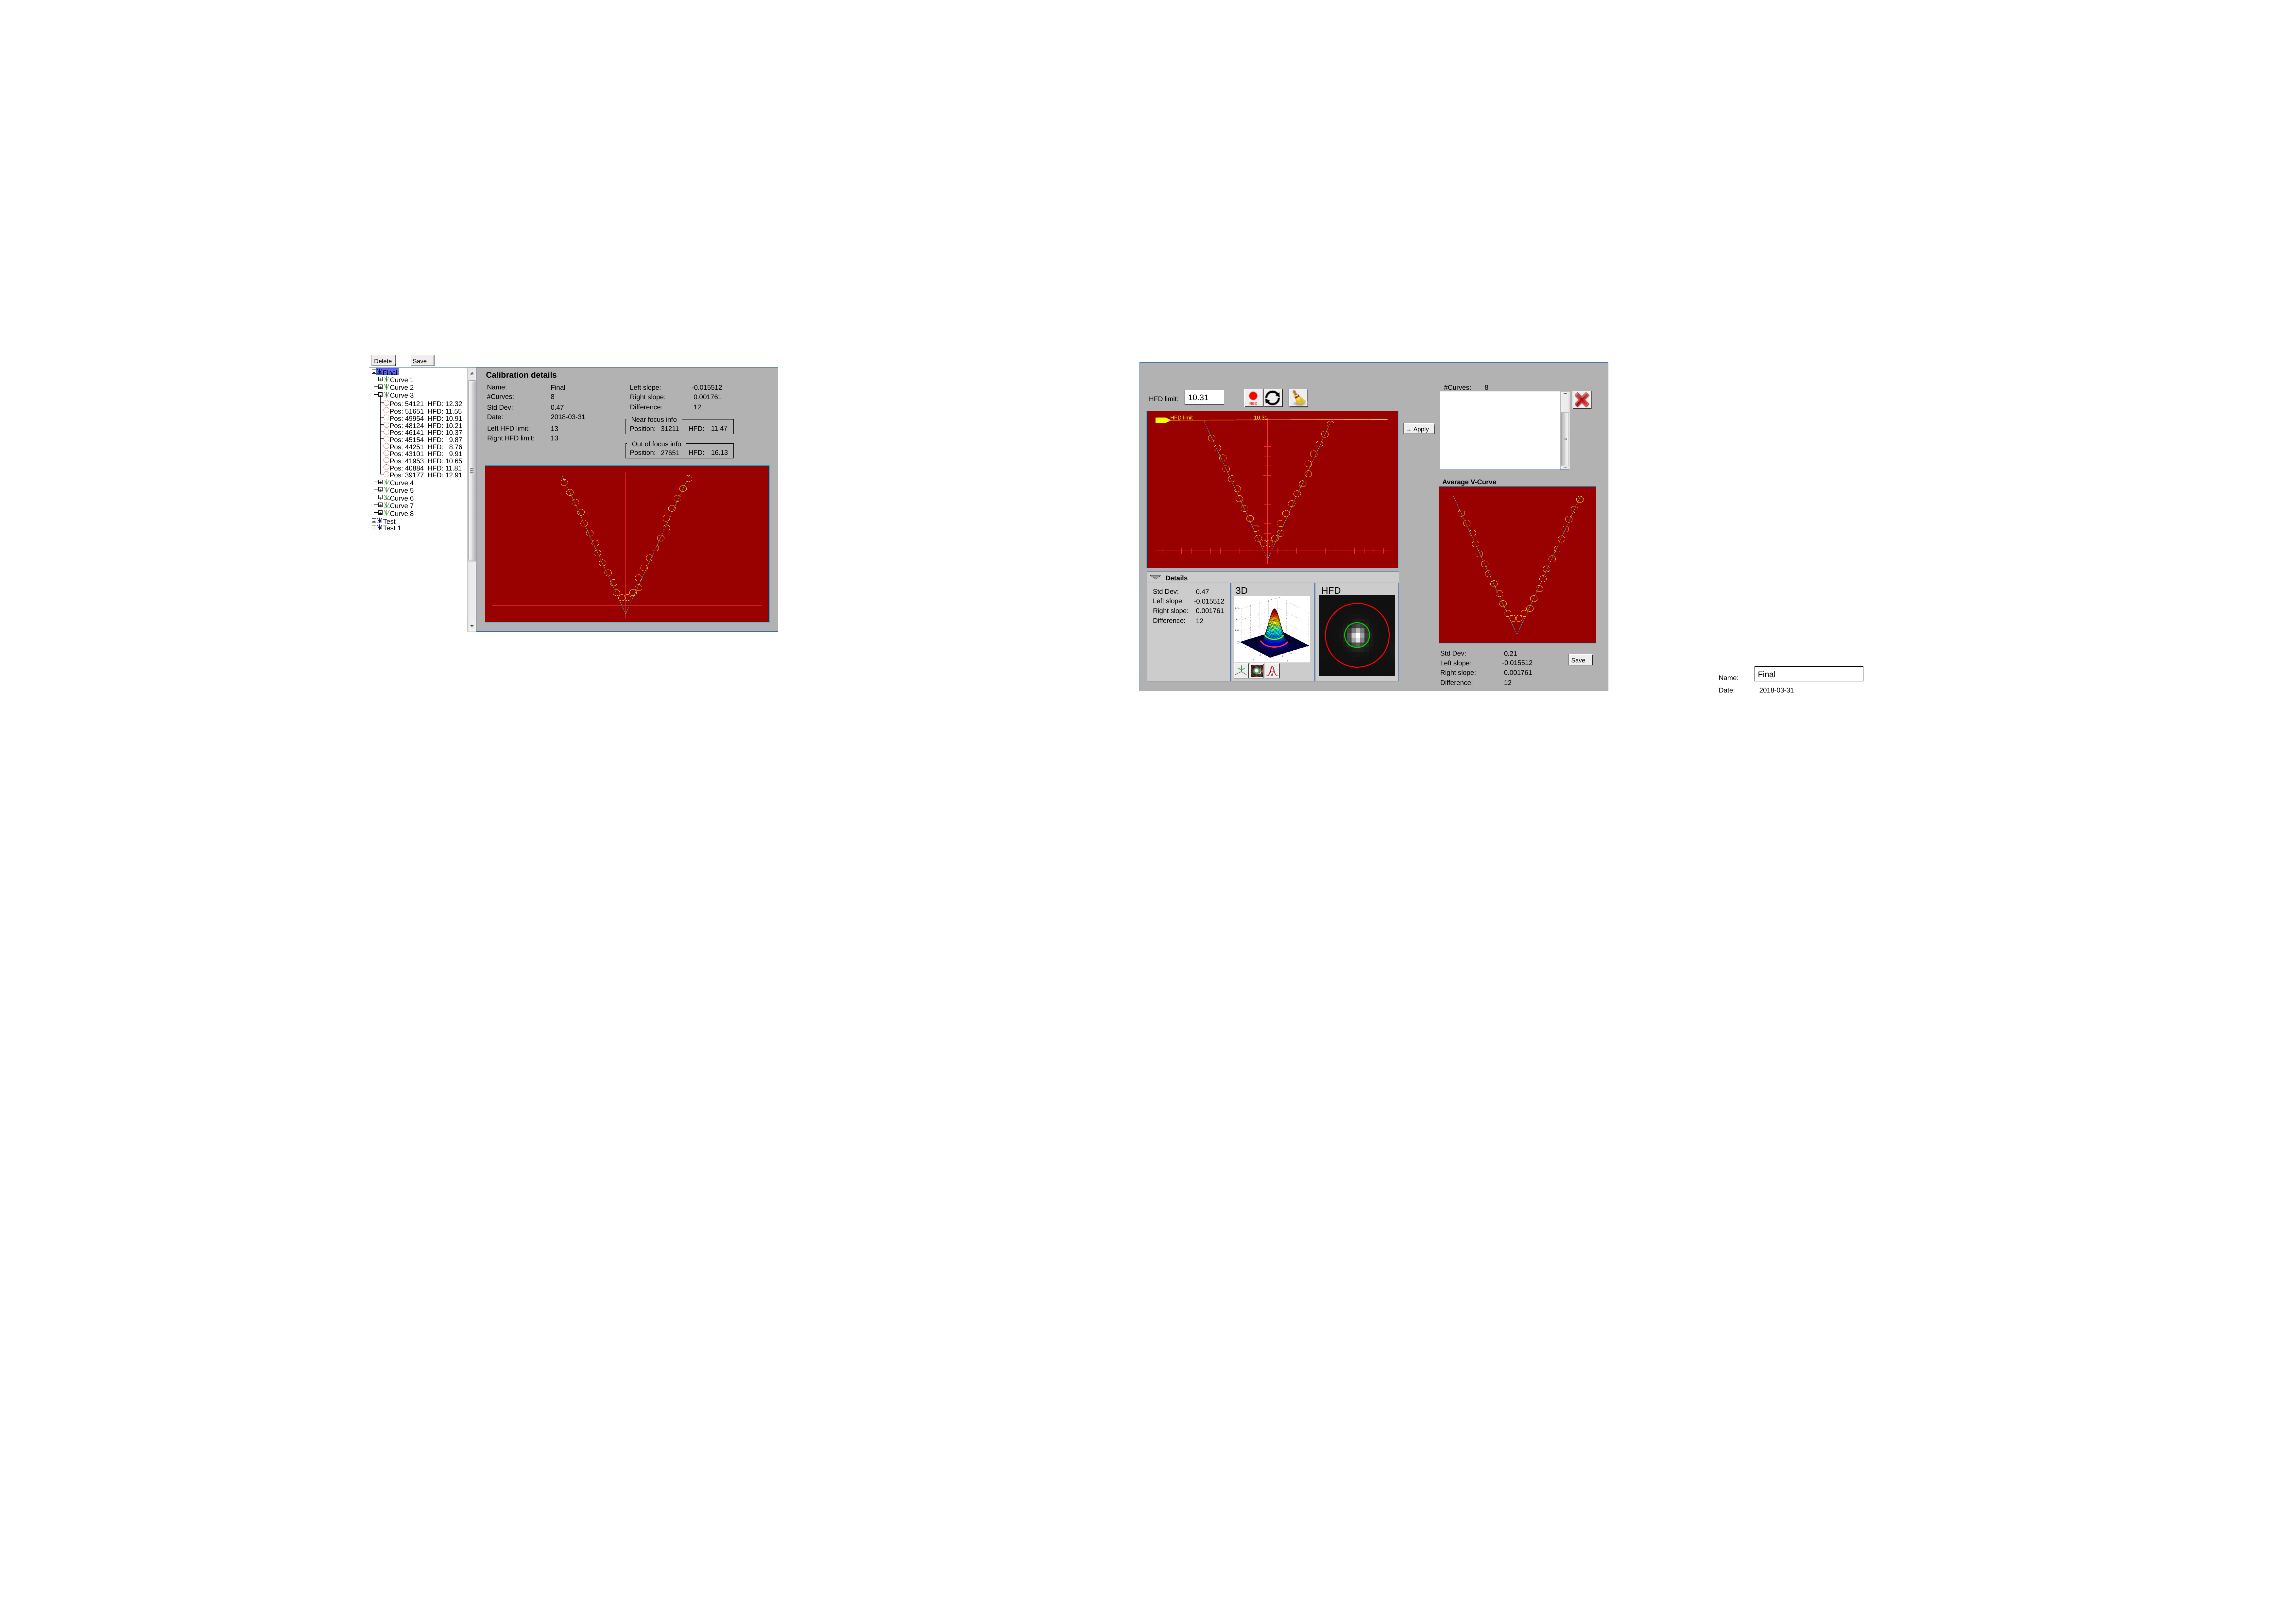

Delete
Save
-
Final
Calibration details
Curve 1
+
Name:
Final
Curve 2
-0.015512
Left slope:
+
-
Curve 3
#Curves:
8
 0.001761
Right slope:
Pos: 54121 HFD: 12.32
 12
Difference:
Std Dev:
0.47
Pos: 51651 HFD: 11.55
Date:
2018-03-31
Pos: 49954 HFD: 10.91
Near focus info
Pos: 48124 HFD: 10.21
 11.47
Left HFD limit:
 HFD:
Position:
13
 31211
Pos: 46141 HFD: 10.37
Right HFD limit:
13
Pos: 45154 HFD: 9.87
Out of focus info
Pos: 44251 HFD: 8.76
 16.13
 HFD:
Position:
 27651
Pos: 43101 HFD: 9.91
Pos: 41953 HFD: 10.65
Pos: 40884 HFD: 11.81
Pos: 39177 HFD: 12.91
Curve 4
+
Curve 5
+
Curve 6
+
Curve 7
+
Curve 8
+
Test
+
Test 1
+
#Curves:
8
HFD limit:
HFD limit
10.31
→ Apply
Average V-Curve
Details
Std Dev:
Left slope:
Right slope:
Difference:
0.47
-0.015512
 0.001761
 12
3D
HFD
Std Dev:
0.21
Save
-0.015512
Left slope:
 0.001761
Right slope:
Name:
 12
Difference:
Date:
2018-03-31